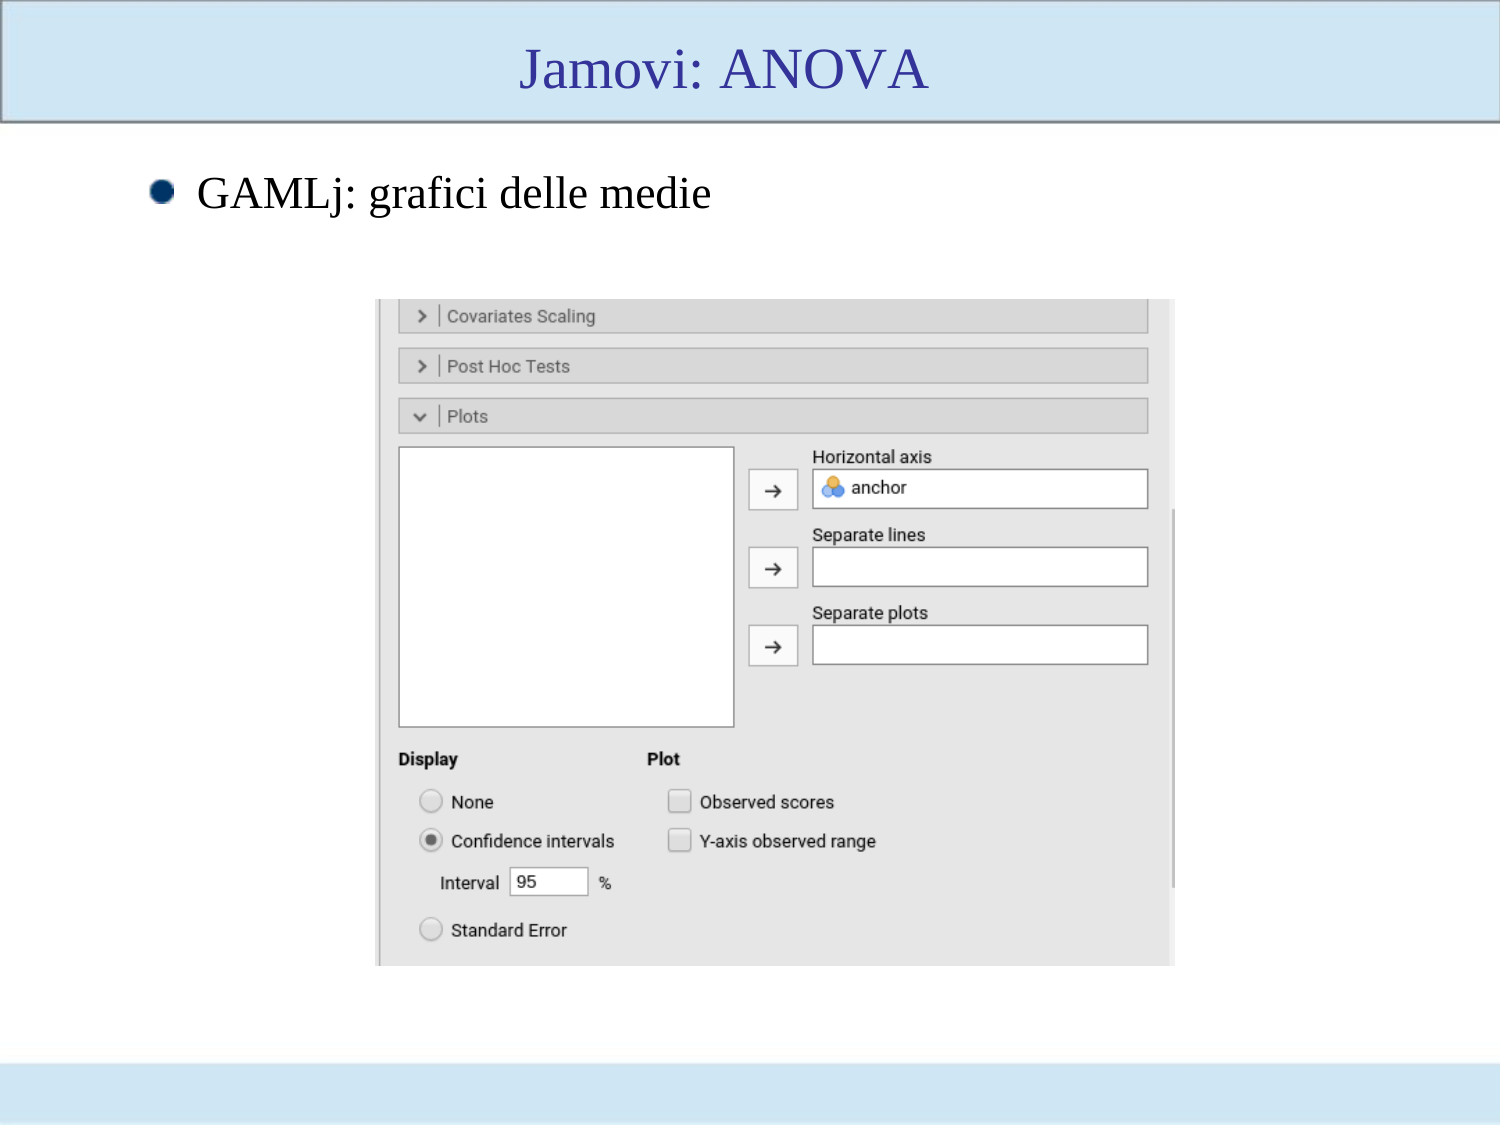

# Jamovi: ANOVA
 GAMLj: grafici delle medie
121